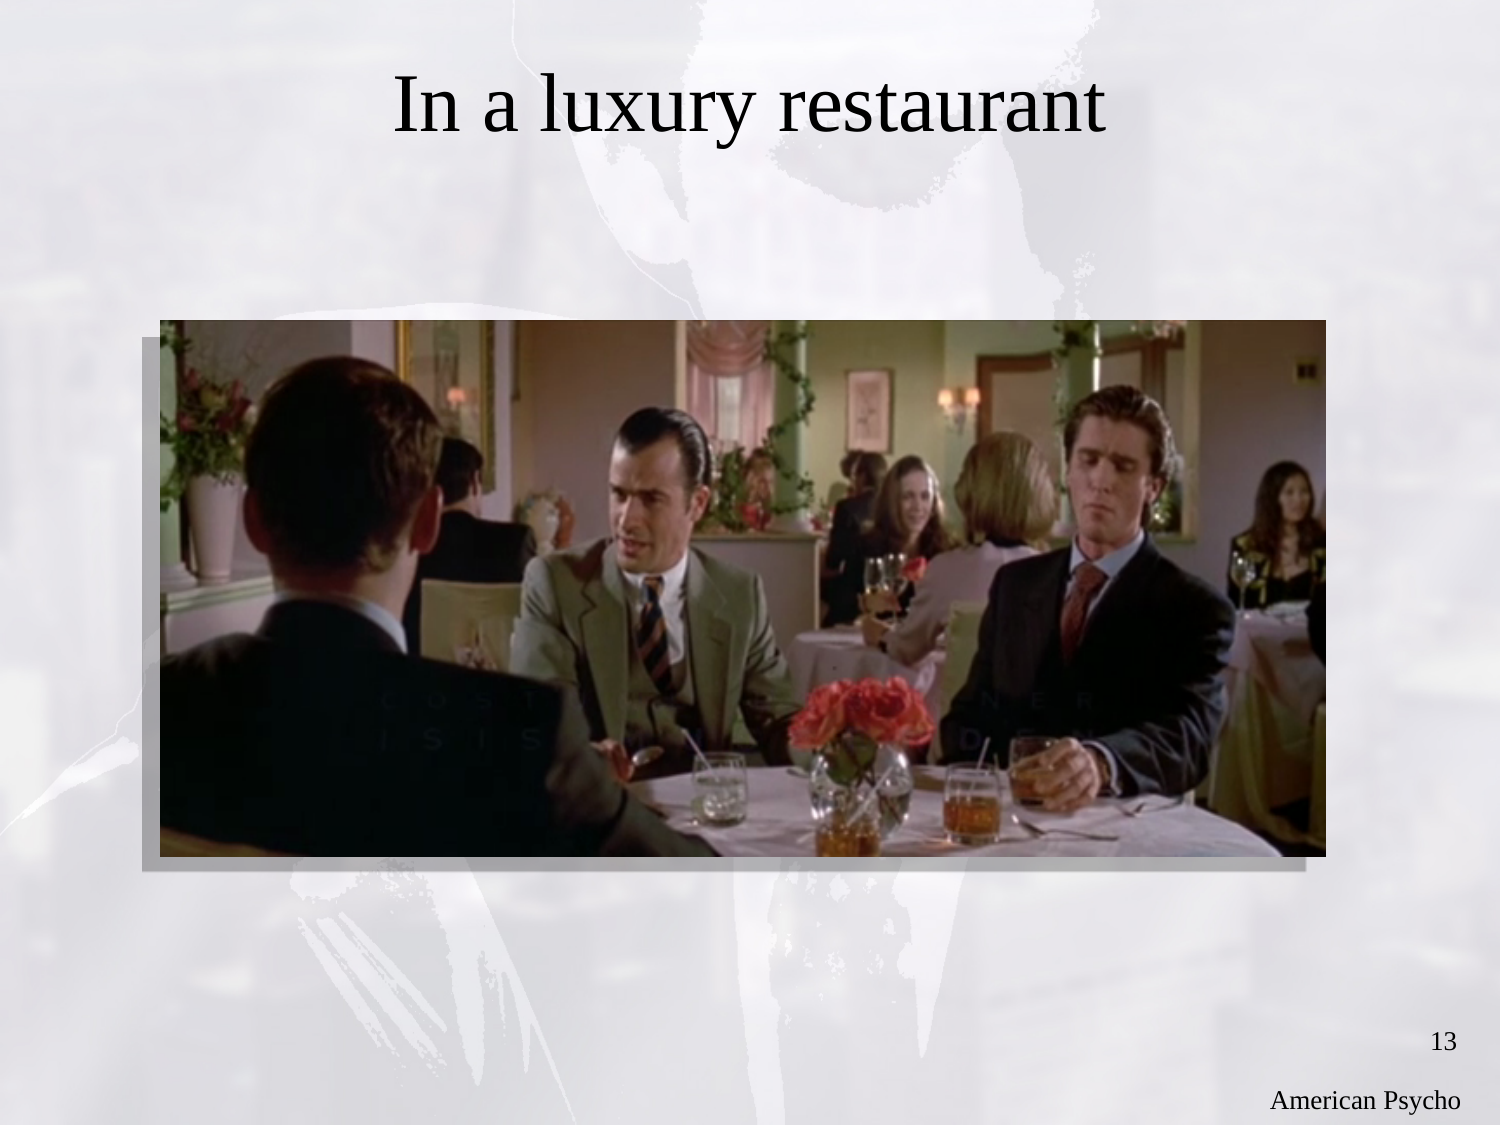

# In a luxury restaurant
13
American Psycho